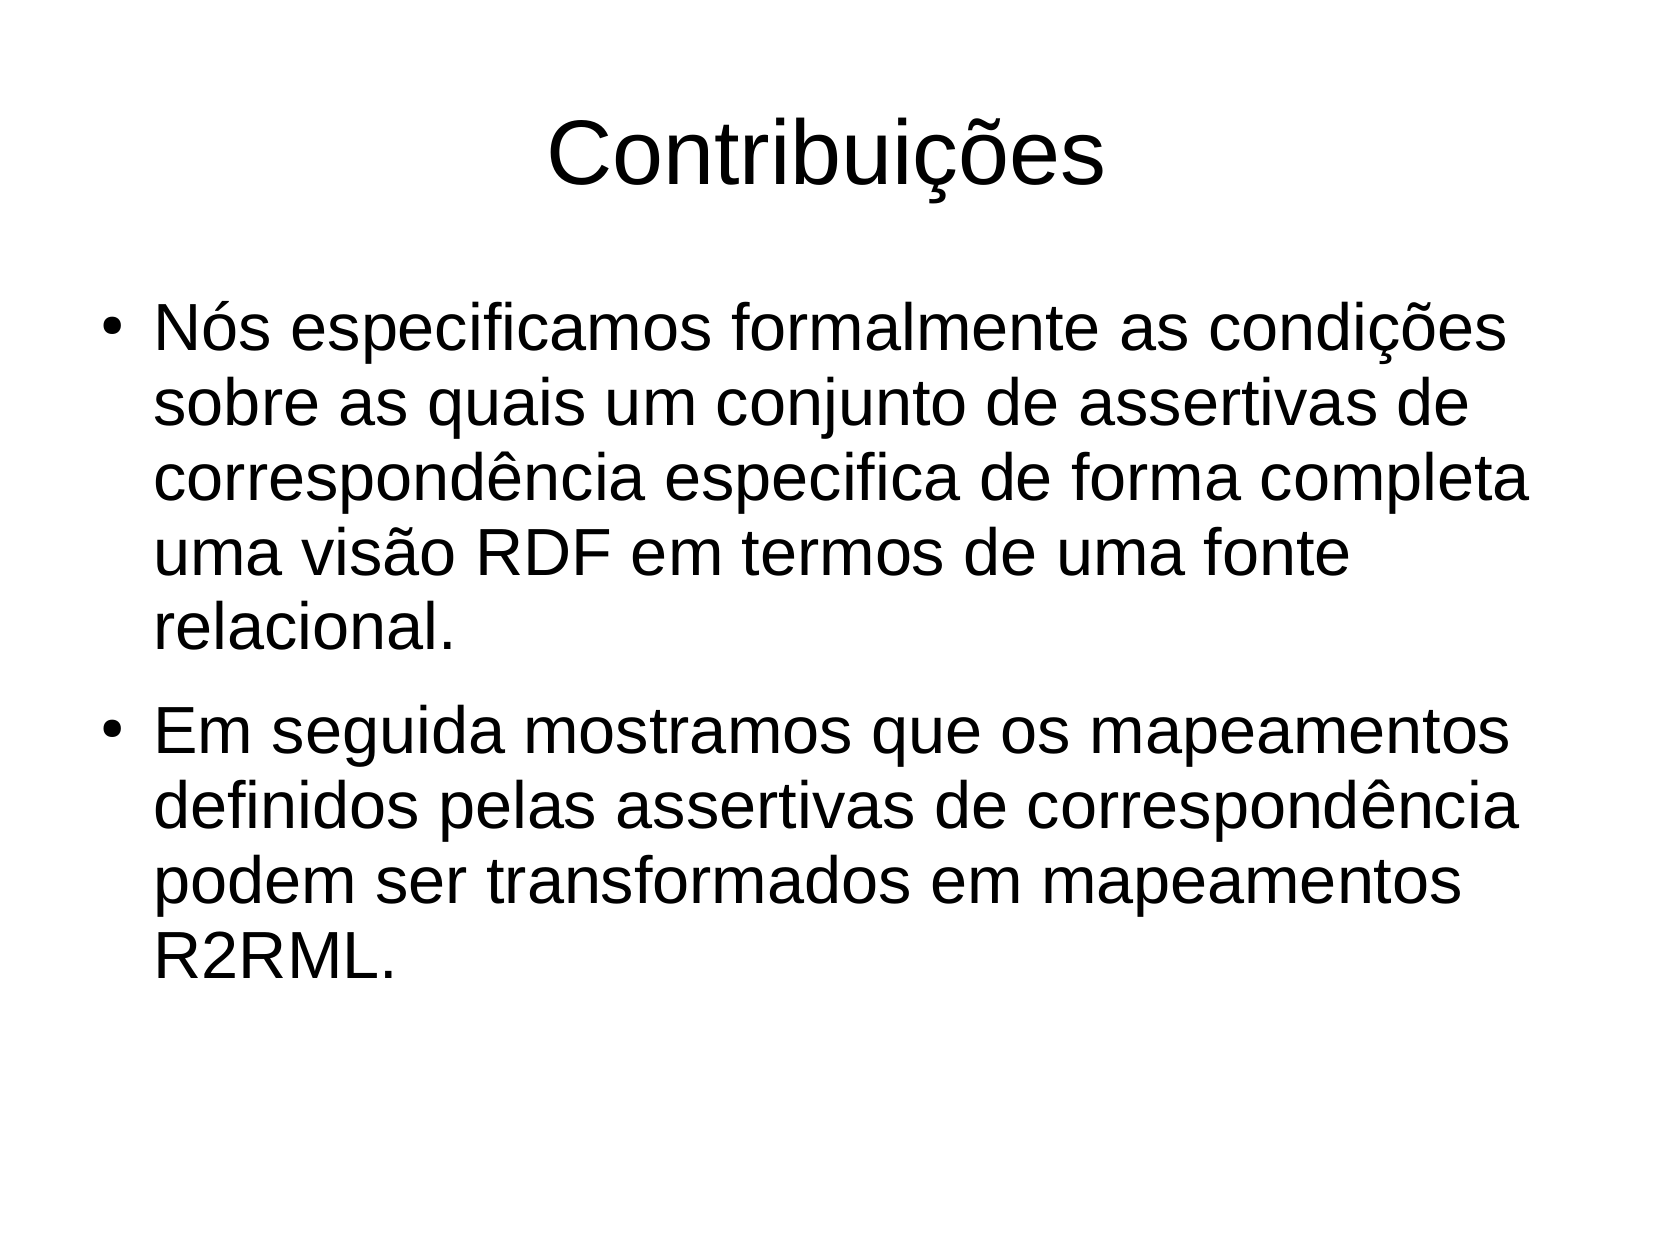

# Contribuições
Nós especificamos formalmente as condições sobre as quais um conjunto de assertivas de correspondência especifica de forma completa uma visão RDF em termos de uma fonte relacional.
Em seguida mostramos que os mapeamentos definidos pelas assertivas de correspondência podem ser transformados em mapeamentos R2RML.